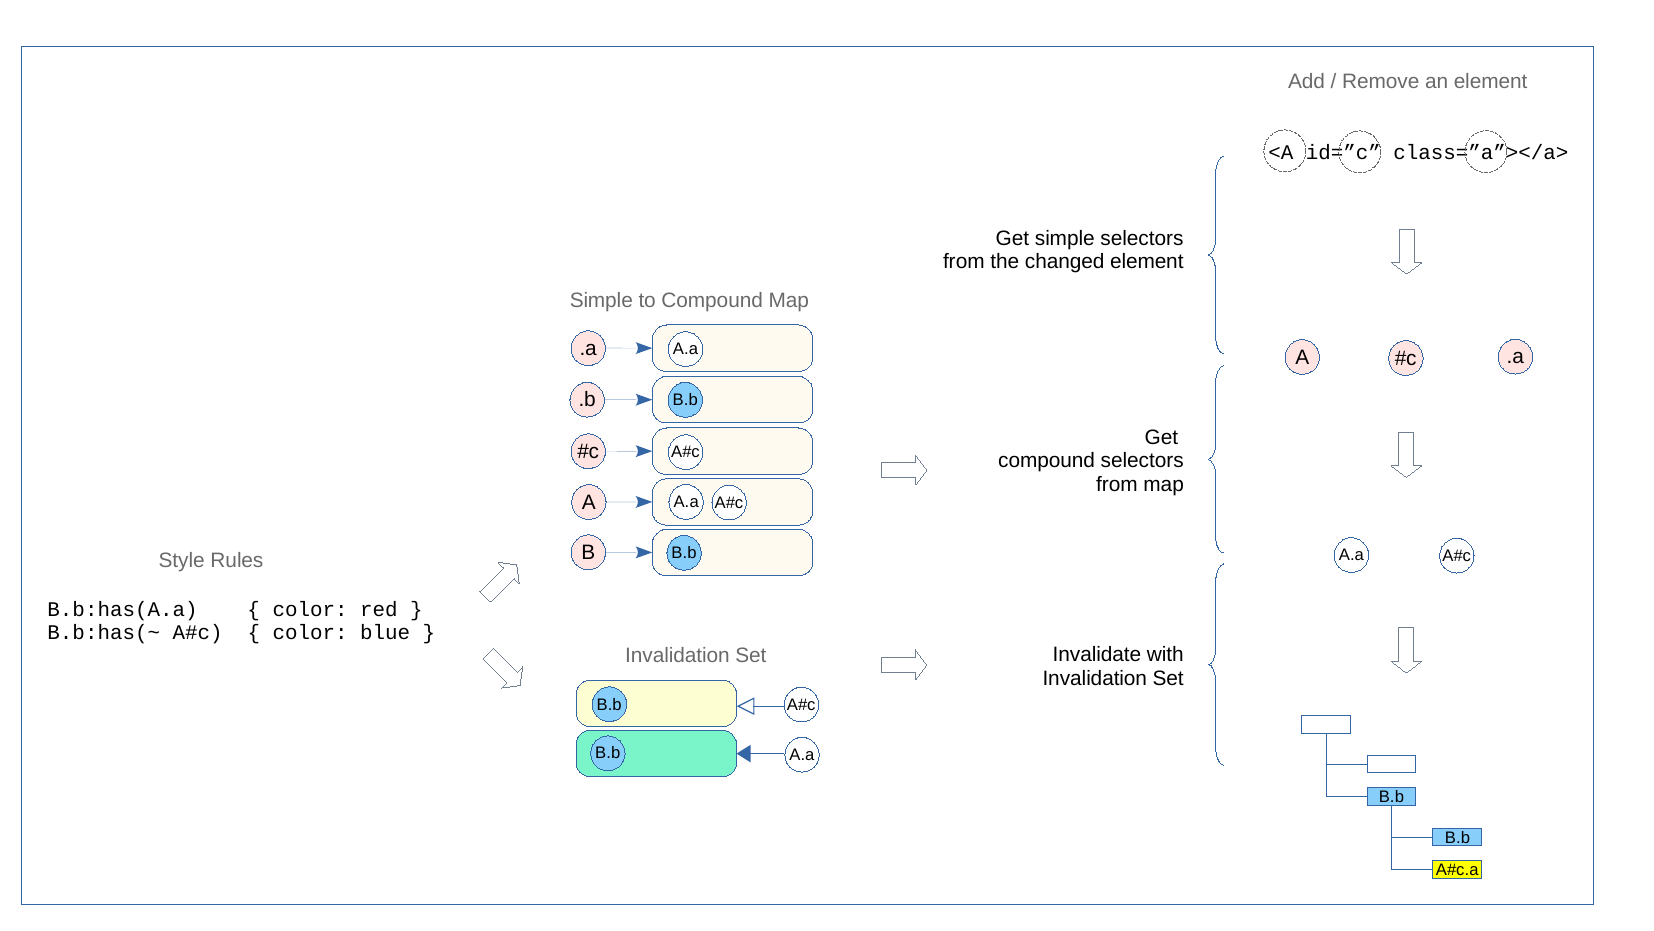

Add / Remove an element
<A id=”c” class=”a”></a>
Get simple selectors
from the changed element
Simple to Compound Map
.a
A.a
.a
A
#c
.b
B.b
Get
compound selectors
from map
#c
A#c
A.a
A
A#c
B
B.b
Style Rules
A.a
A#c
B.b:has(A.a) { color: red }
B.b:has(~ A#c) { color: blue }
Invalidation Set
Invalidate with
Invalidation Set
B.b
A#c
B.b
A.a
B.b
B.b
A#c.a